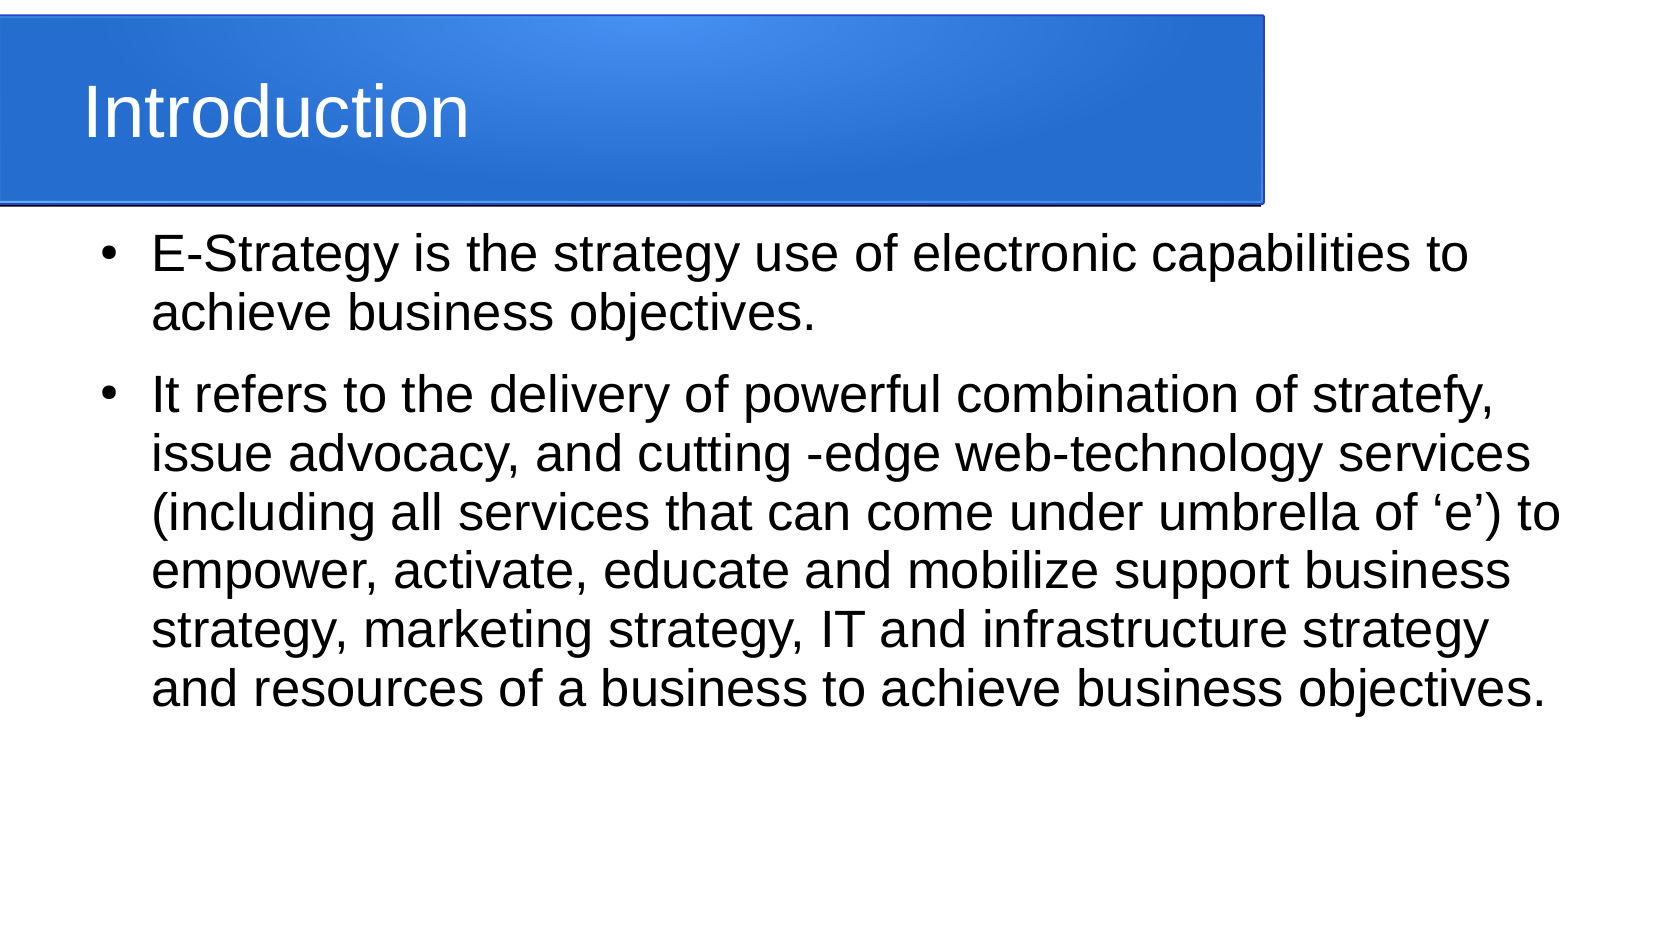

# Introduction
E-Strategy is the strategy use of electronic capabilities to achieve business objectives.
It refers to the delivery of powerful combination of stratefy, issue advocacy, and cutting -edge web-technology services (including all services that can come under umbrella of ‘e’) to empower, activate, educate and mobilize support business strategy, marketing strategy, IT and infrastructure strategy and resources of a business to achieve business objectives.